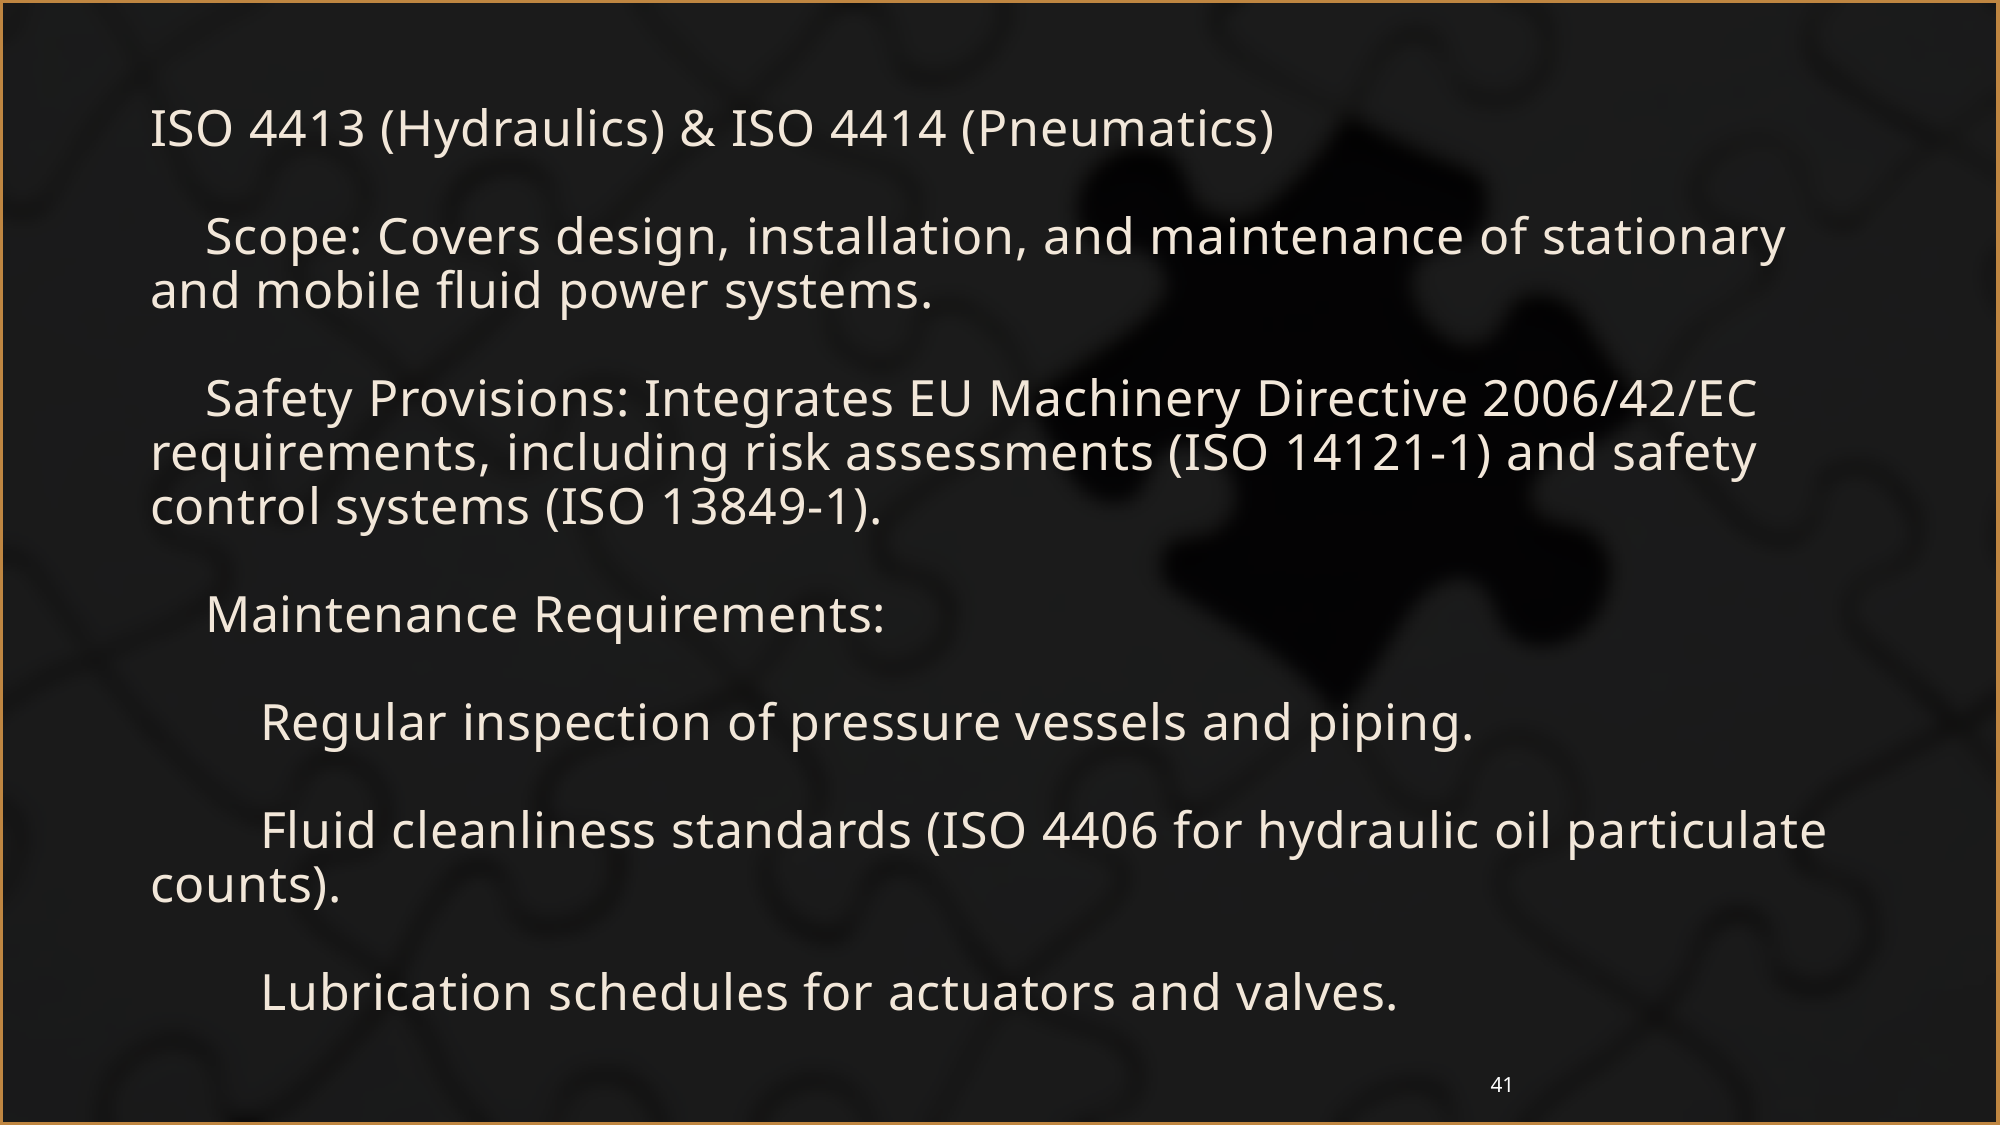

# ISO 4413 (Hydraulics) & ISO 4414 (Pneumatics) Scope: Covers design, installation, and maintenance of stationary and mobile fluid power systems. Safety Provisions: Integrates EU Machinery Directive 2006/42/EC requirements, including risk assessments (ISO 14121-1) and safety control systems (ISO 13849-1). Maintenance Requirements: Regular inspection of pressure vessels and piping. Fluid cleanliness standards (ISO 4406 for hydraulic oil particulate counts). Lubrication schedules for actuators and valves.